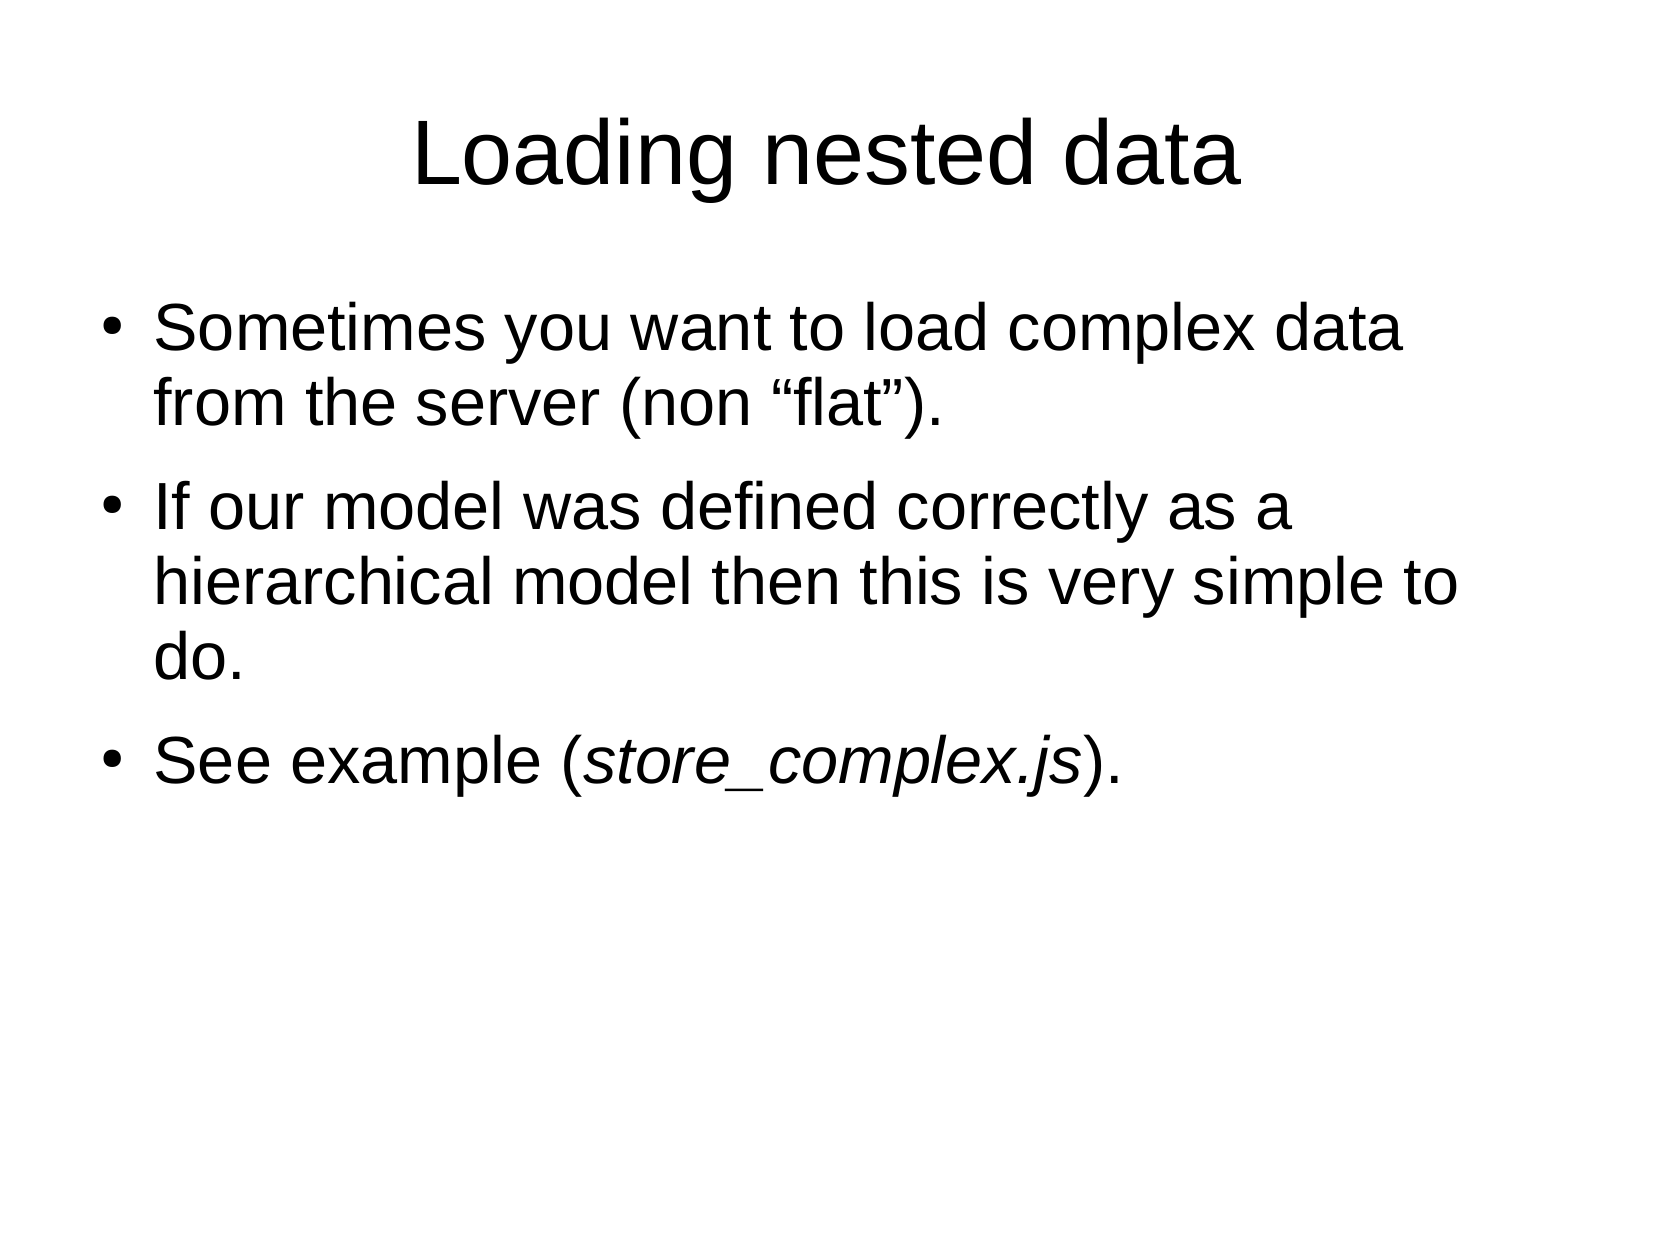

# Loading nested data
Sometimes you want to load complex data from the server (non “flat”).
If our model was defined correctly as a hierarchical model then this is very simple to do.
See example (store_complex.js).